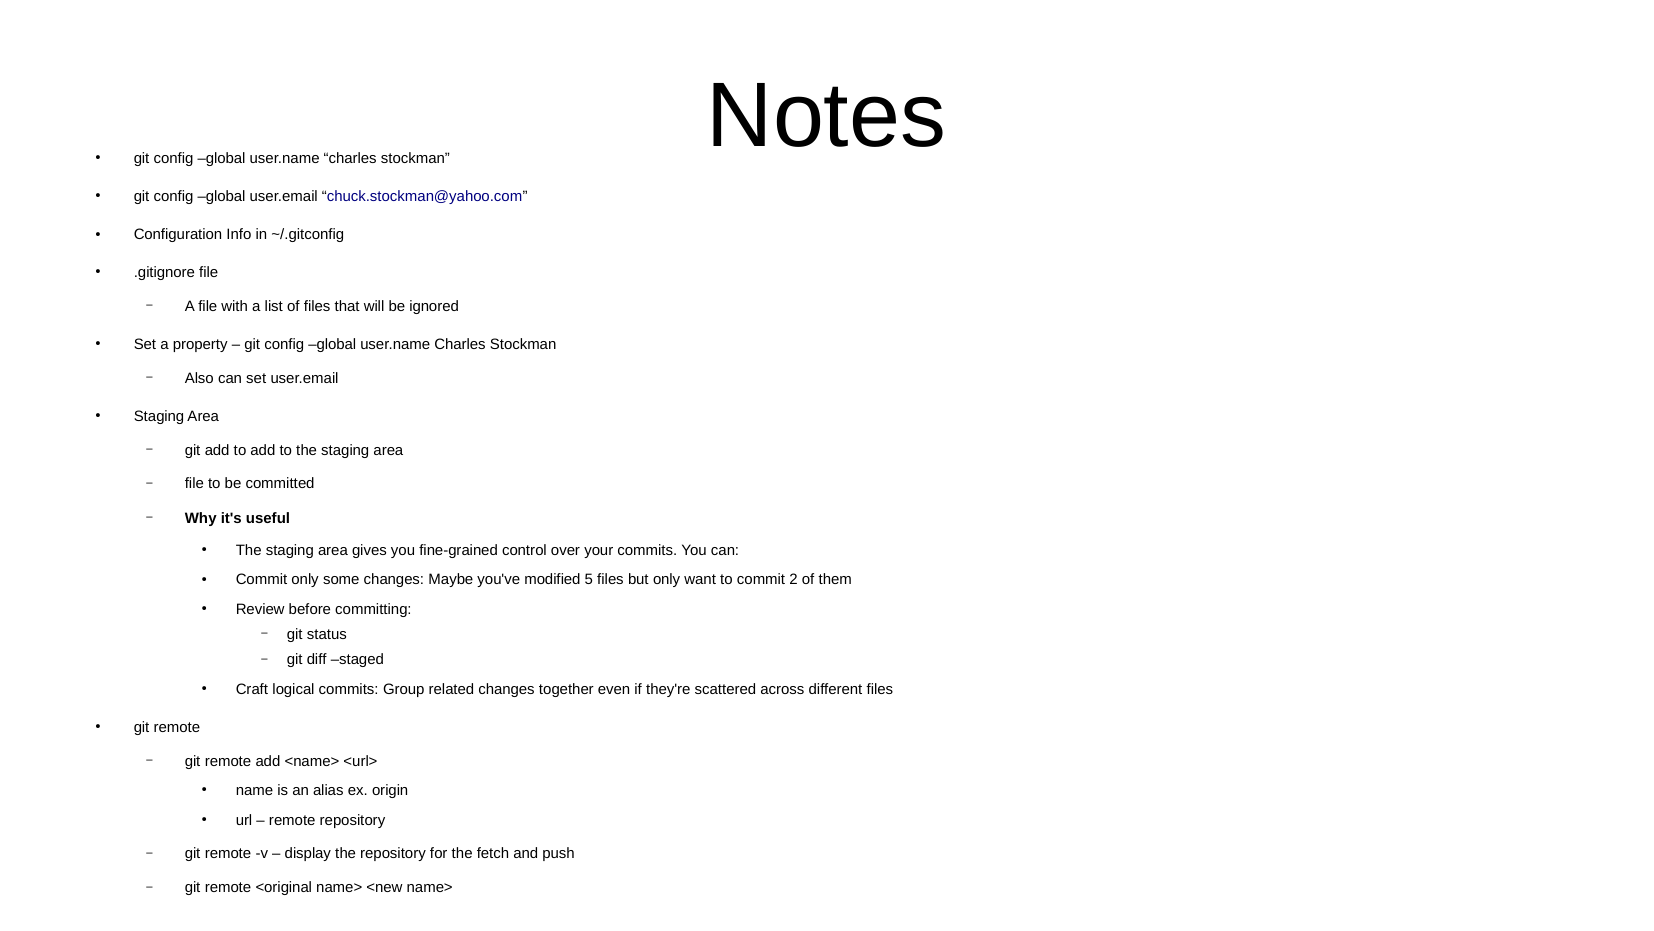

# Notes
git config –global user.name “charles stockman”
git config –global user.email “chuck.stockman@yahoo.com”
Configuration Info in ~/.gitconfig
.gitignore file
A file with a list of files that will be ignored
Set a property – git config –global user.name Charles Stockman
Also can set user.email
Staging Area
git add to add to the staging area
file to be committed
Why it's useful
The staging area gives you fine-grained control over your commits. You can:
Commit only some changes: Maybe you've modified 5 files but only want to commit 2 of them
Review before committing:
git status
git diff –staged
Craft logical commits: Group related changes together even if they're scattered across different files
git remote
git remote add <name> <url>
name is an alias ex. origin
url – remote repository
git remote -v – display the repository for the fetch and push
git remote <original name> <new name>